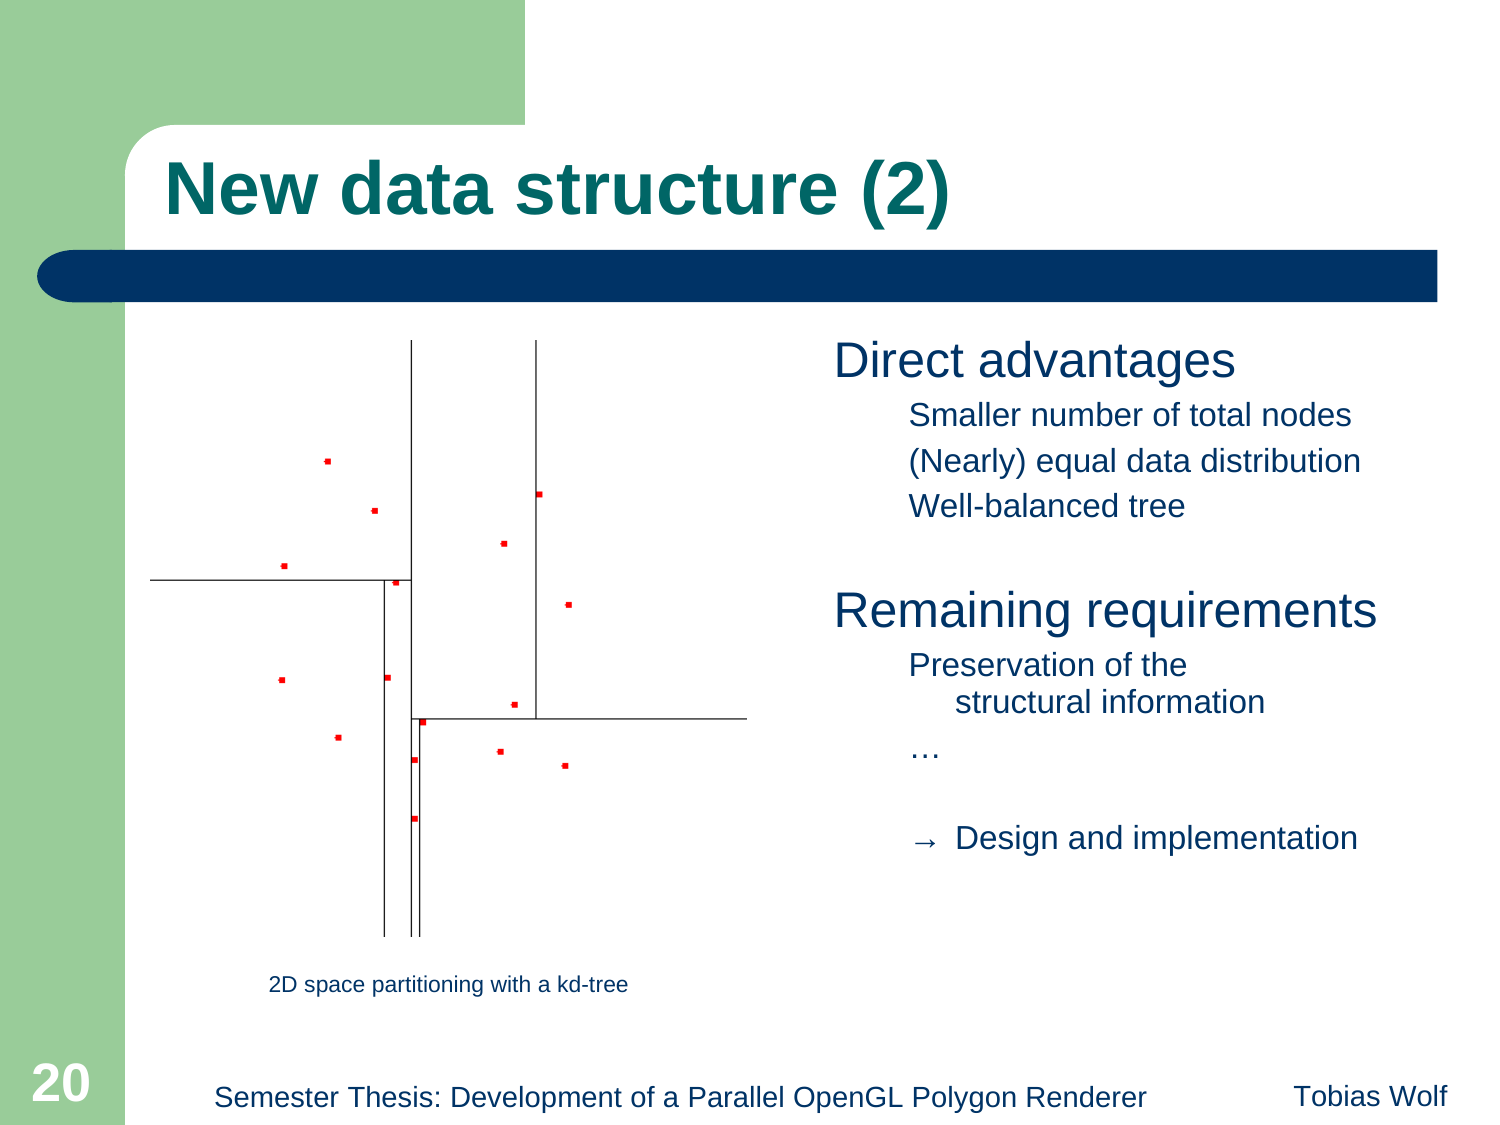

# New data structure (2)
Direct advantages
Smaller number of total nodes
(Nearly) equal data distribution
Well-balanced tree
Remaining requirements
Preservation of the
structural information
…
→	Design and implementation
2D space partitioning with a kd-tree
20
Tobias Wolf
Semester Thesis: Development of a Parallel OpenGL Polygon Renderer